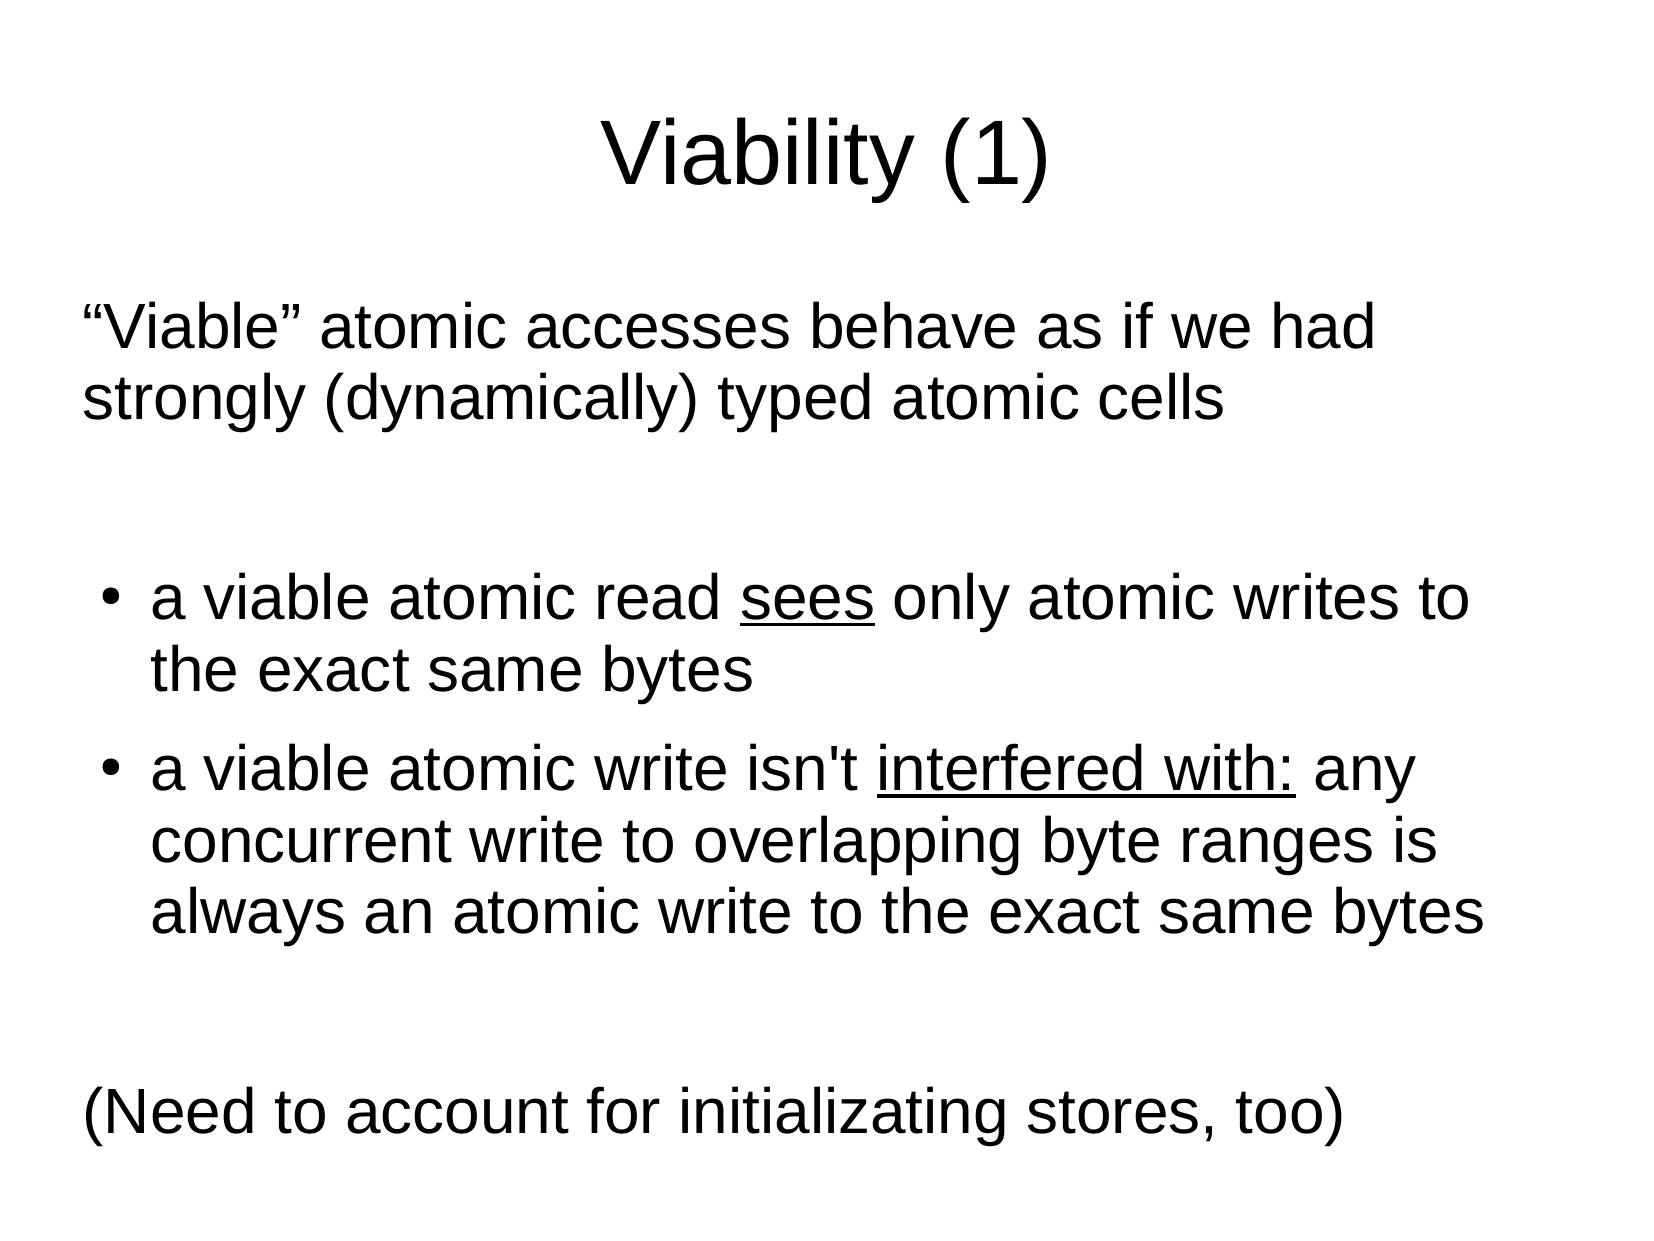

# Viability (1)
“Viable” atomic accesses behave as if we had strongly (dynamically) typed atomic cells
a viable atomic read sees only atomic writes to the exact same bytes
a viable atomic write isn't interfered with: any concurrent write to overlapping byte ranges is always an atomic write to the exact same bytes
(Need to account for initializating stores, too)